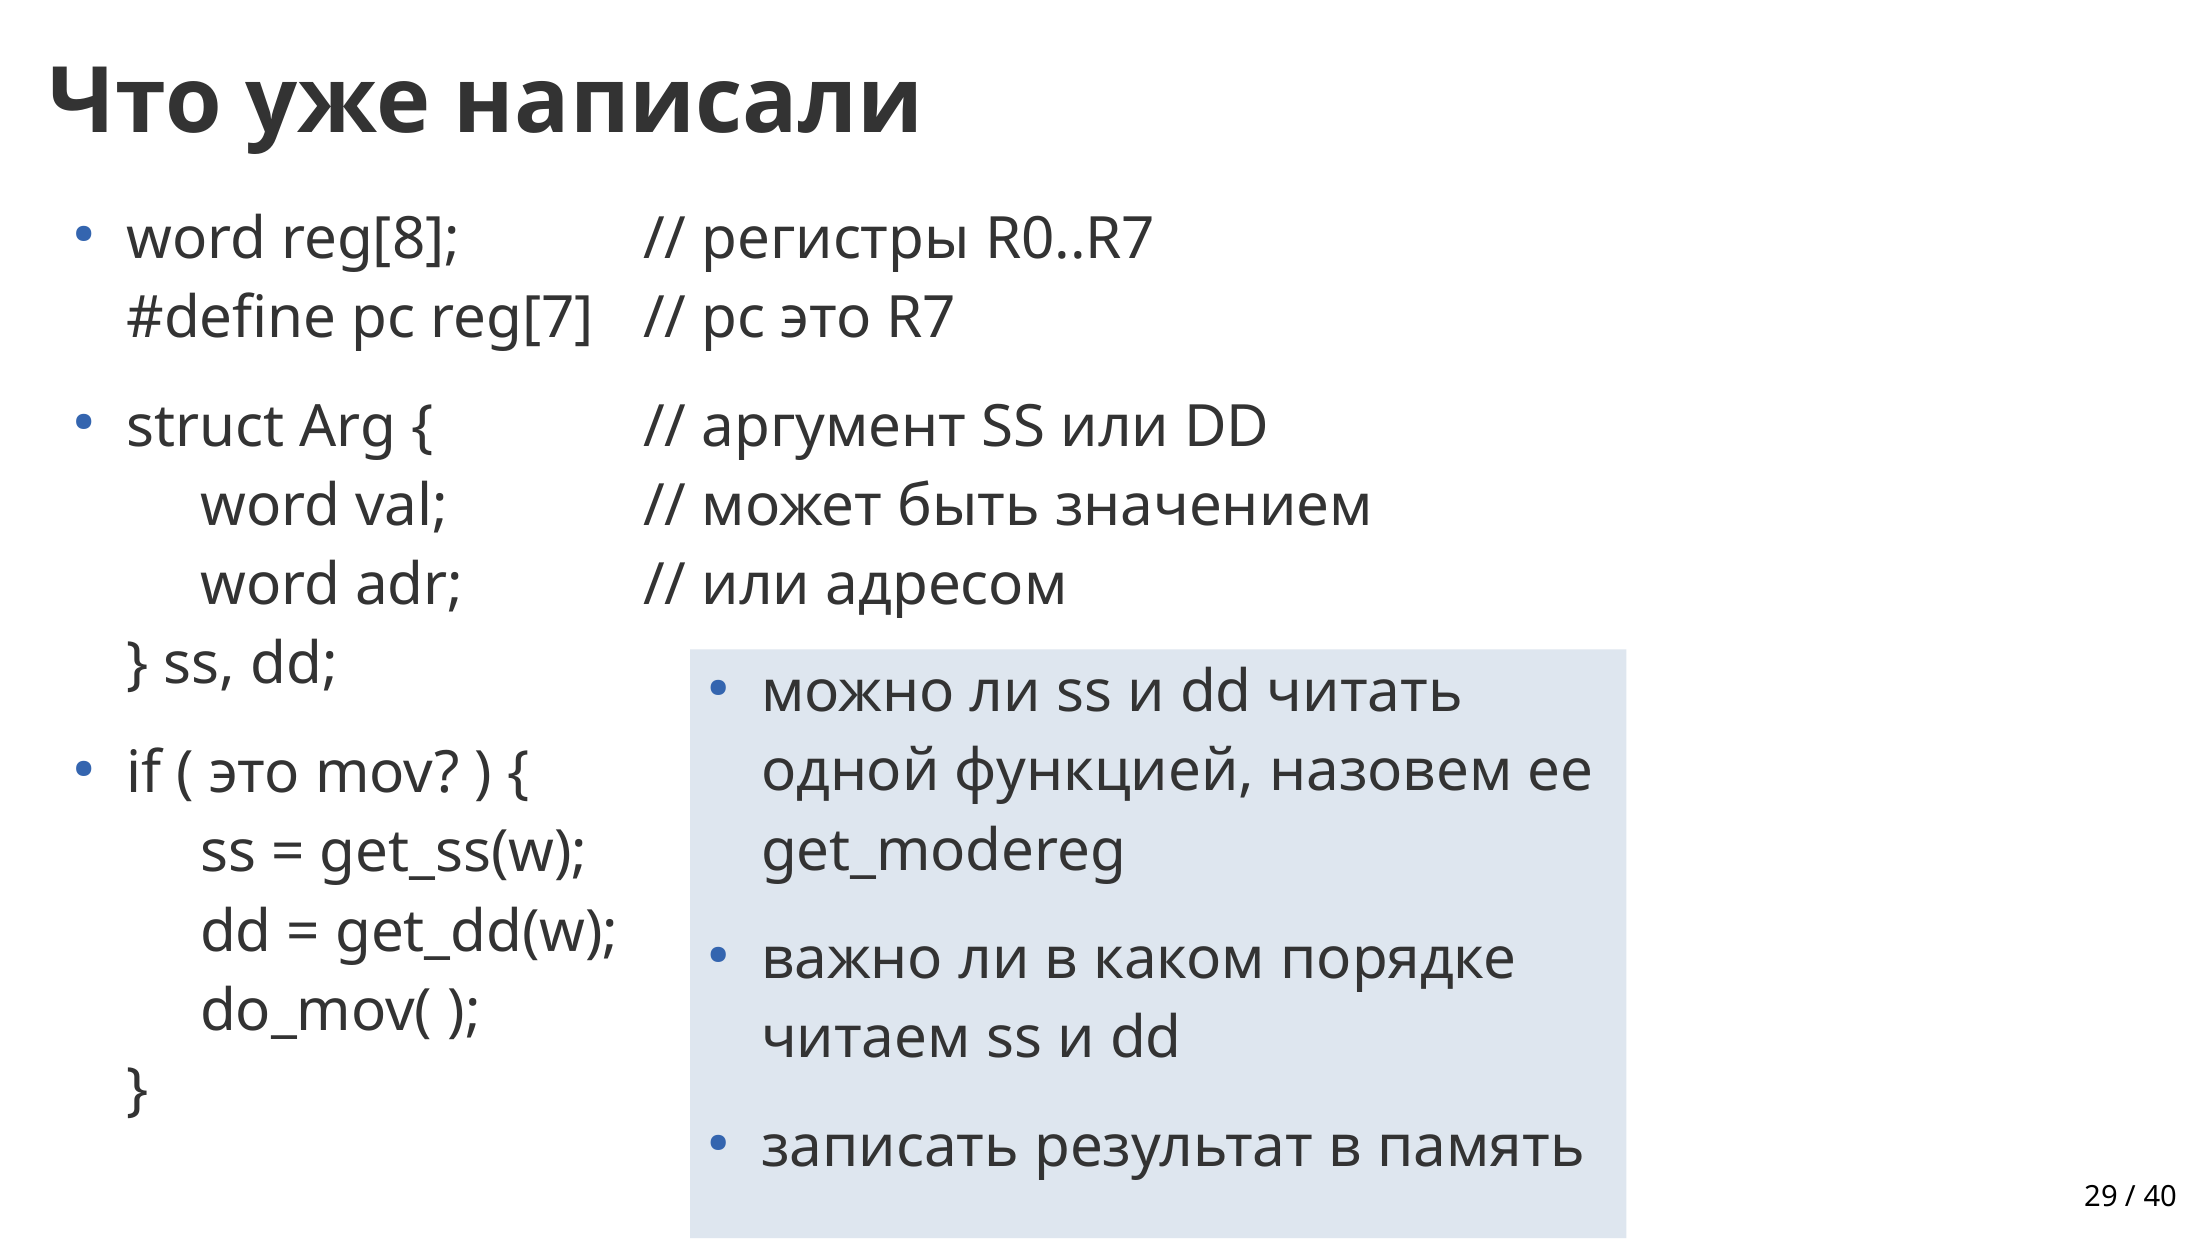

# Что уже написали
word reg[8];			// регистры R0..R7
#define pc reg[7]	// pc это R7
struct Arg {			// аргумент SS или DD
	word val;			// может быть значением
	word adr;			// или адресом
} ss, dd;
if ( это mov? ) {
	ss = get_ss(w);
	dd = get_dd(w);
	do_mov( );
}
можно ли ss и dd читать одной функцией, назовем ее get_modereg
важно ли в каком порядке читаем ss и dd
записать результат в память
29